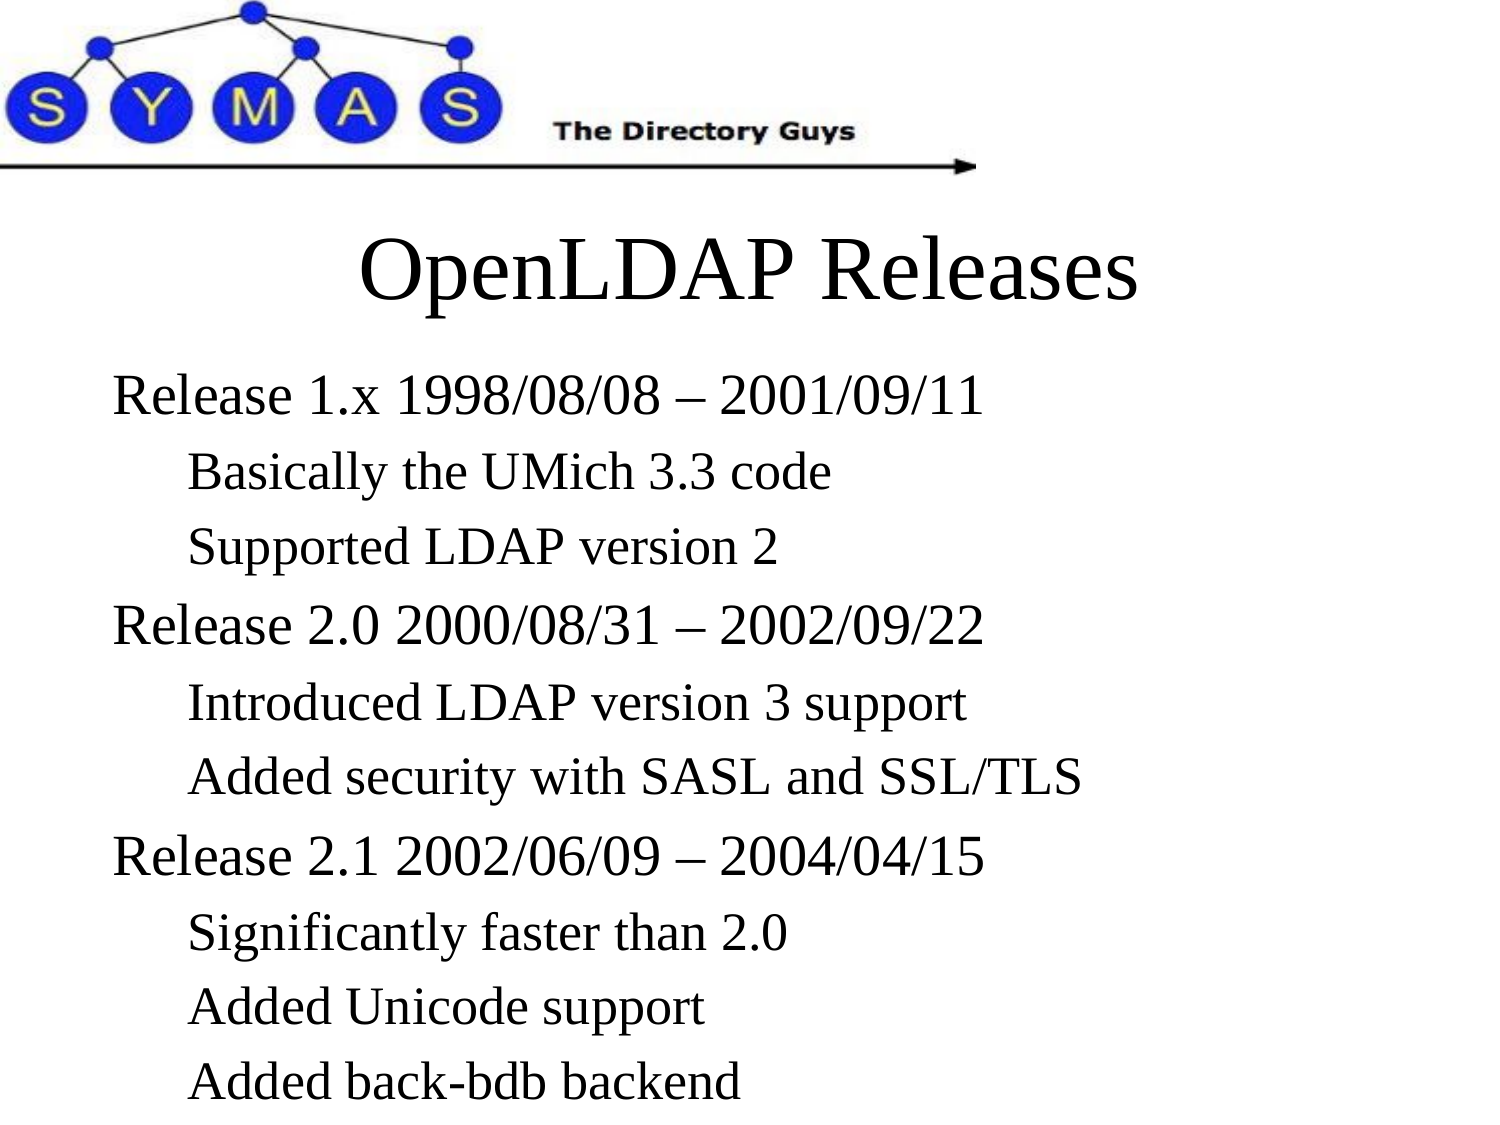

# OpenLDAP Releases
Release 1.x 1998/08/08 – 2001/09/11
Basically the UMich 3.3 code
Supported LDAP version 2
Release 2.0 2000/08/31 – 2002/09/22
Introduced LDAP version 3 support
Added security with SASL and SSL/TLS
Release 2.1 2002/06/09 – 2004/04/15
Significantly faster than 2.0
Added Unicode support
Added back-bdb backend